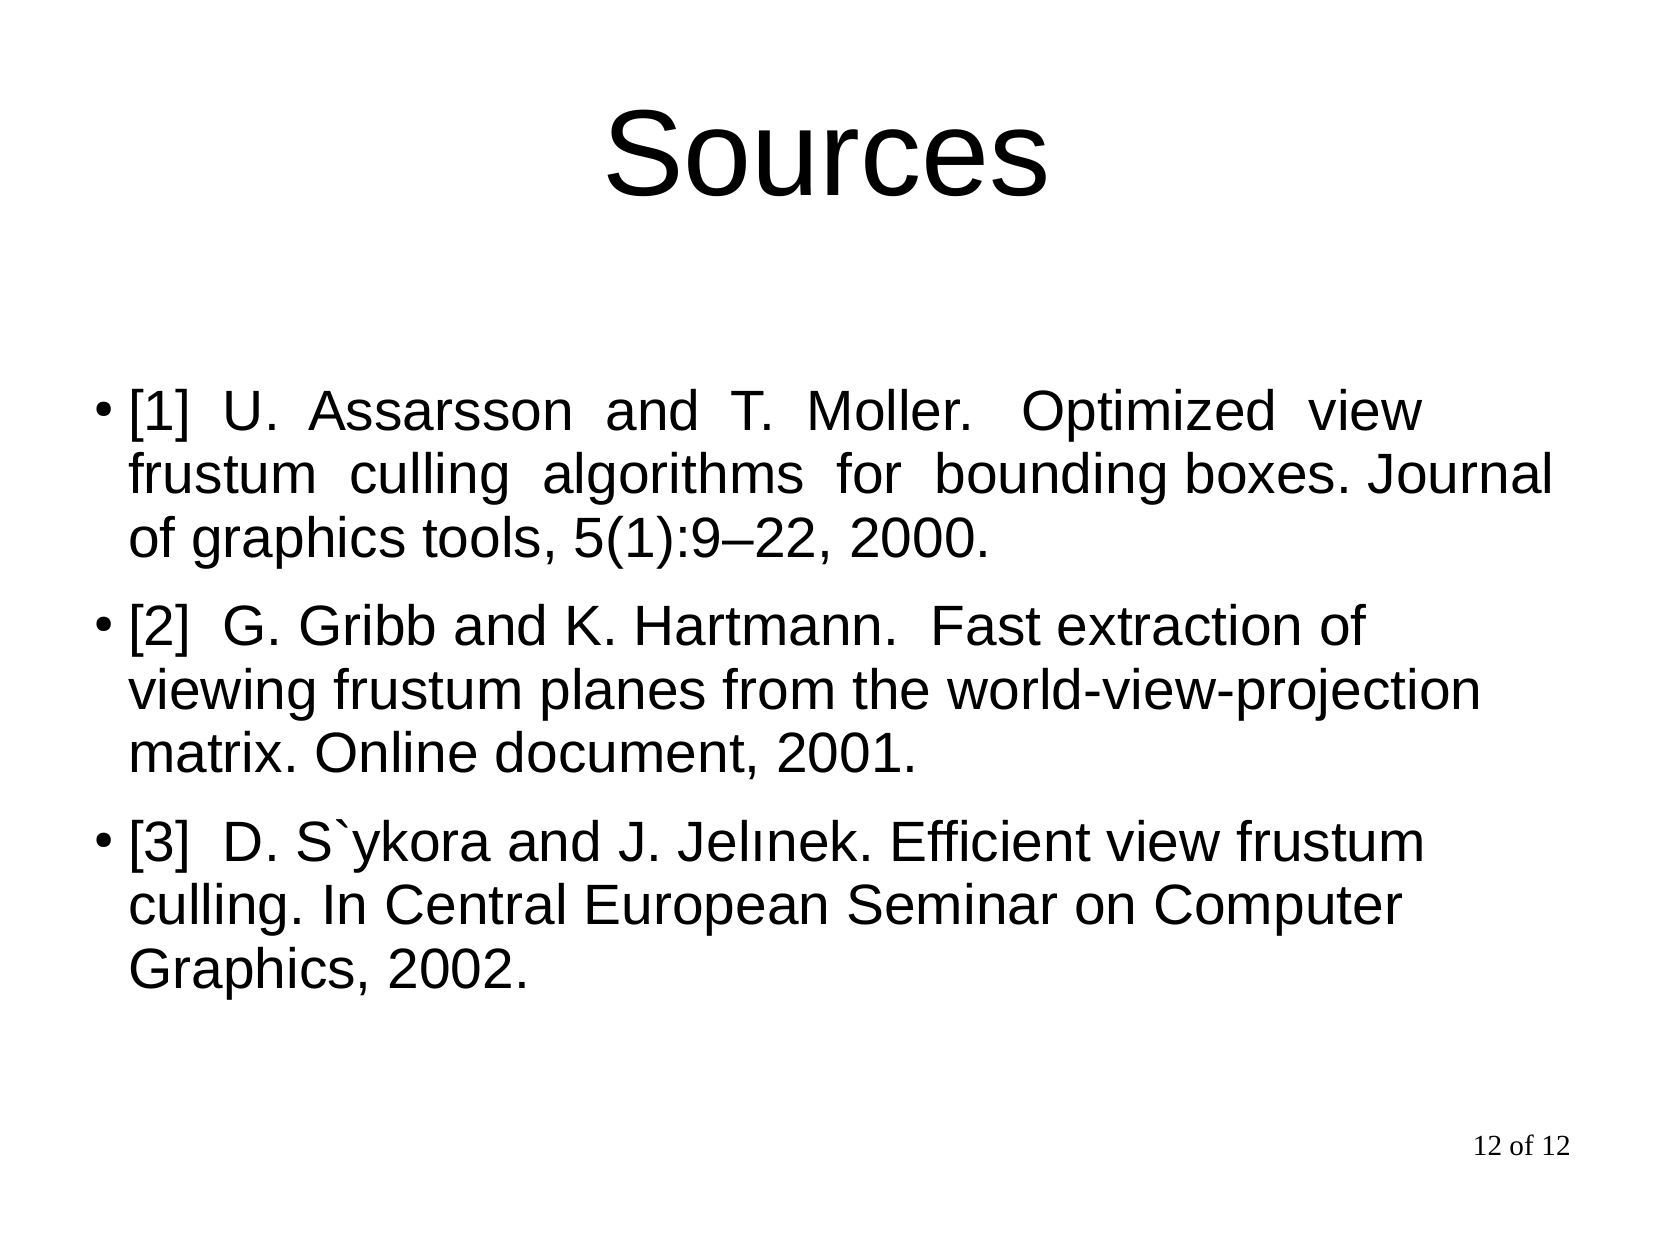

# Sources
[1] U. Assarsson and T. Moller. Optimized view frustum culling algorithms for bounding boxes. Journal of graphics tools, 5(1):9–22, 2000.
[2] G. Gribb and K. Hartmann. Fast extraction of viewing frustum planes from the world-view-projection matrix. Online document, 2001.
[3] D. S`ykora and J. Jelınek. Efficient view frustum culling. In Central European Seminar on Computer Graphics, 2002.
12